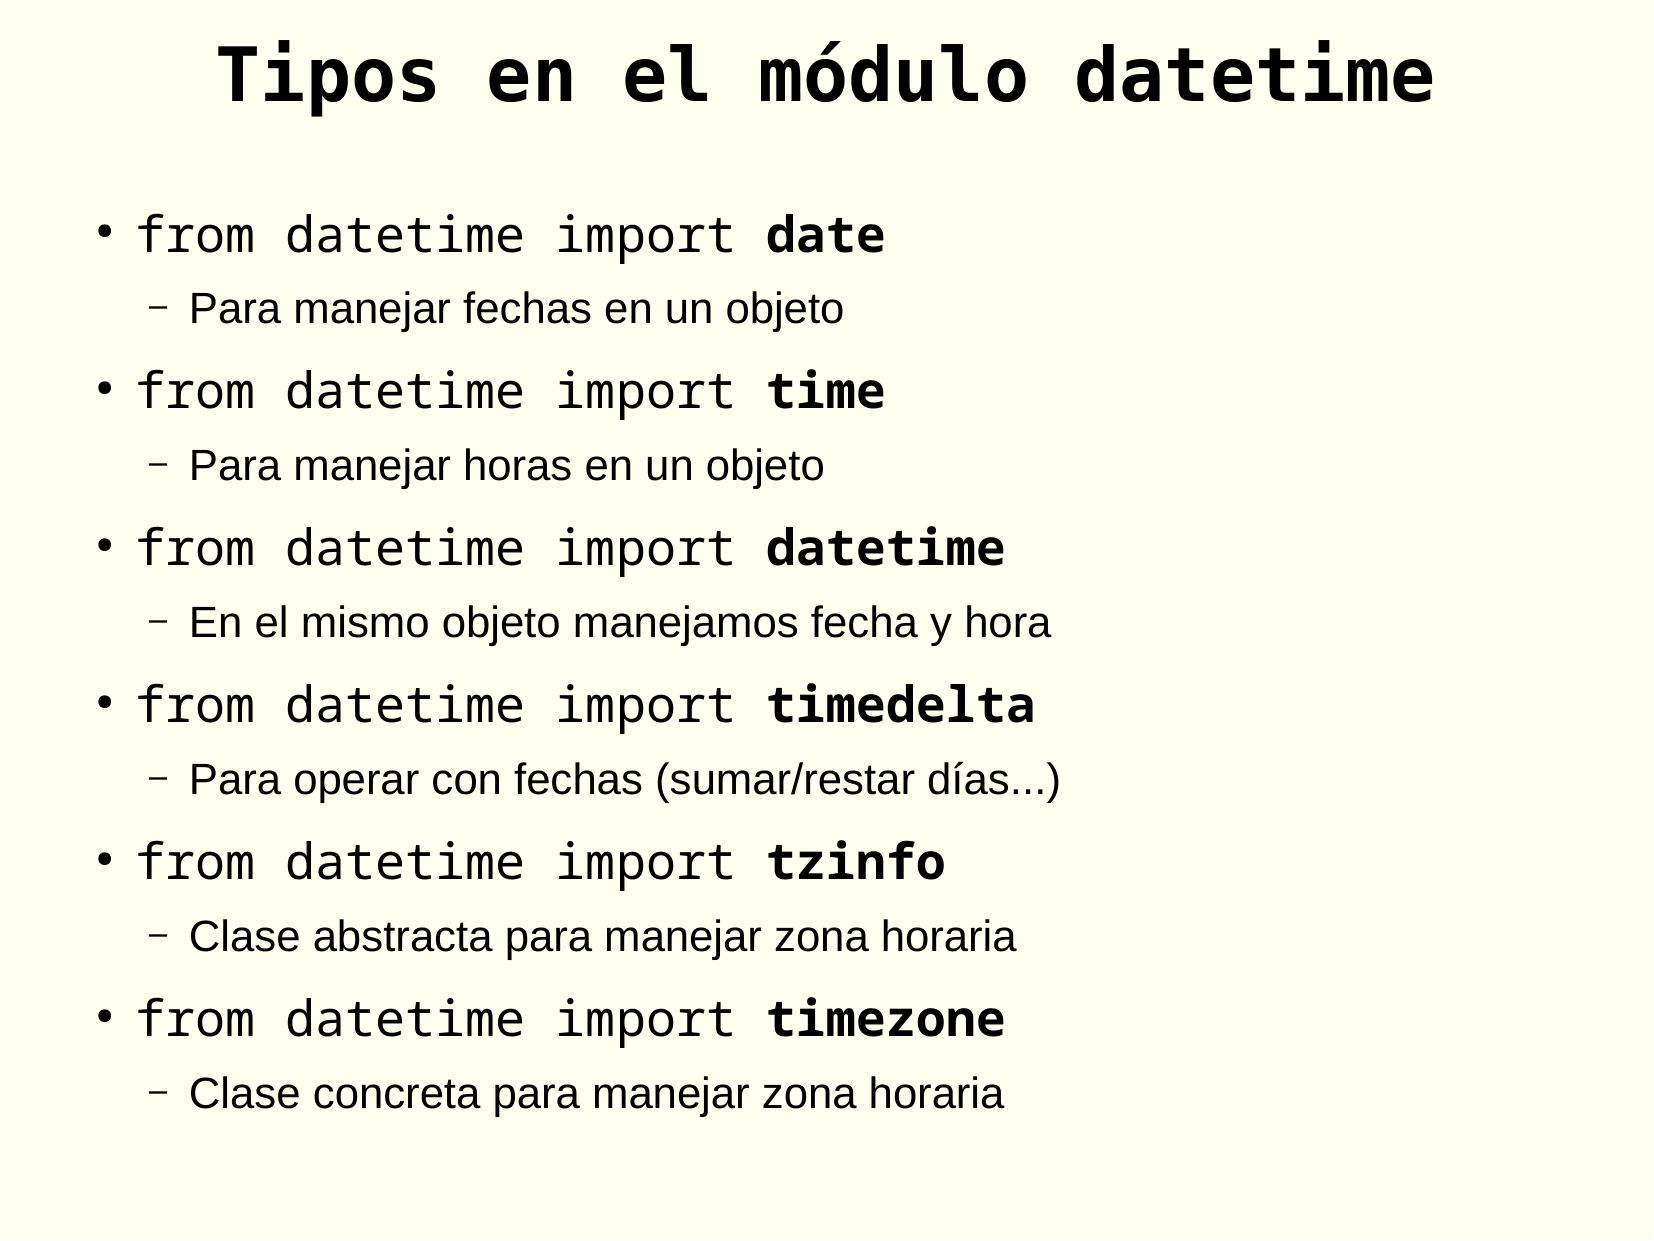

# Tipos en el módulo datetime
from datetime import date
Para manejar fechas en un objeto
from datetime import time
Para manejar horas en un objeto
from datetime import datetime
En el mismo objeto manejamos fecha y hora
from datetime import timedelta
Para operar con fechas (sumar/restar días...)
from datetime import tzinfo
Clase abstracta para manejar zona horaria
from datetime import timezone
Clase concreta para manejar zona horaria